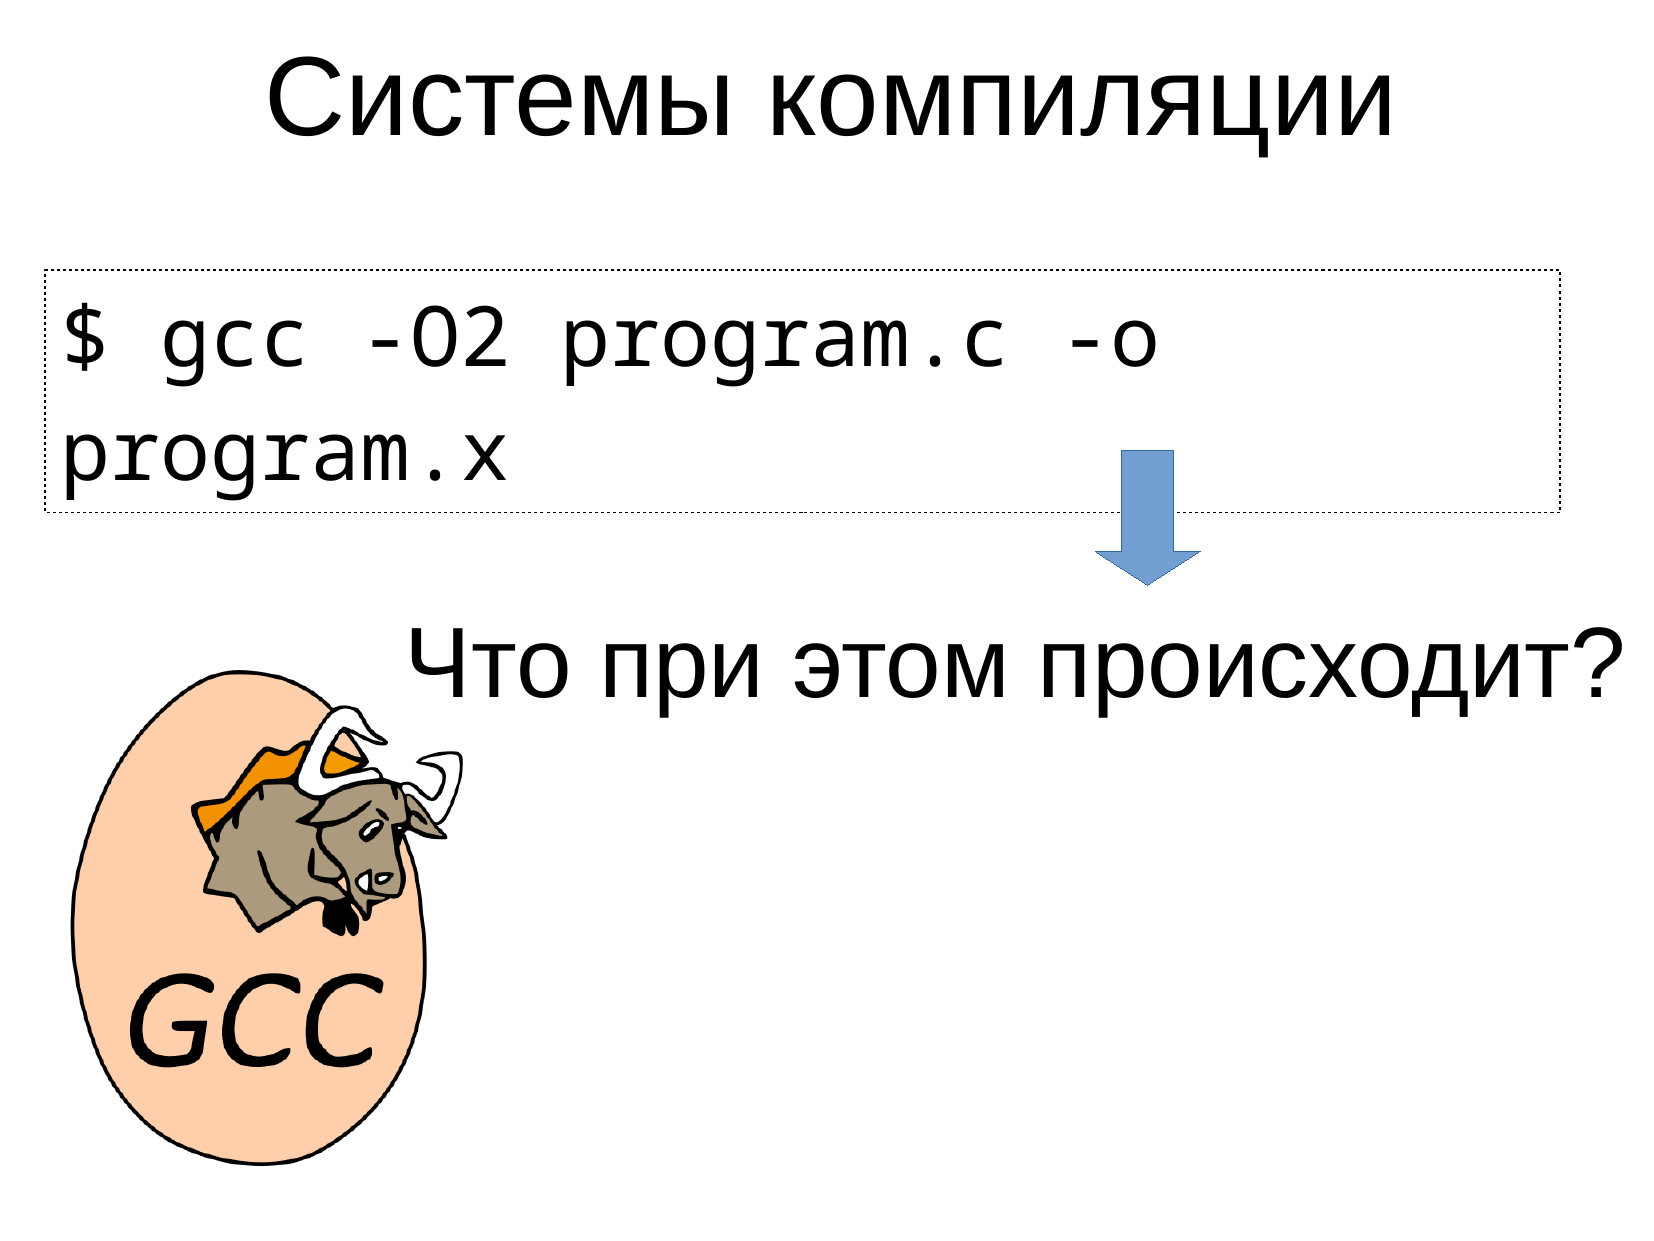

# Системы компиляции
$ gcc -O2 program.c -o program.x
Что при этом происходит?